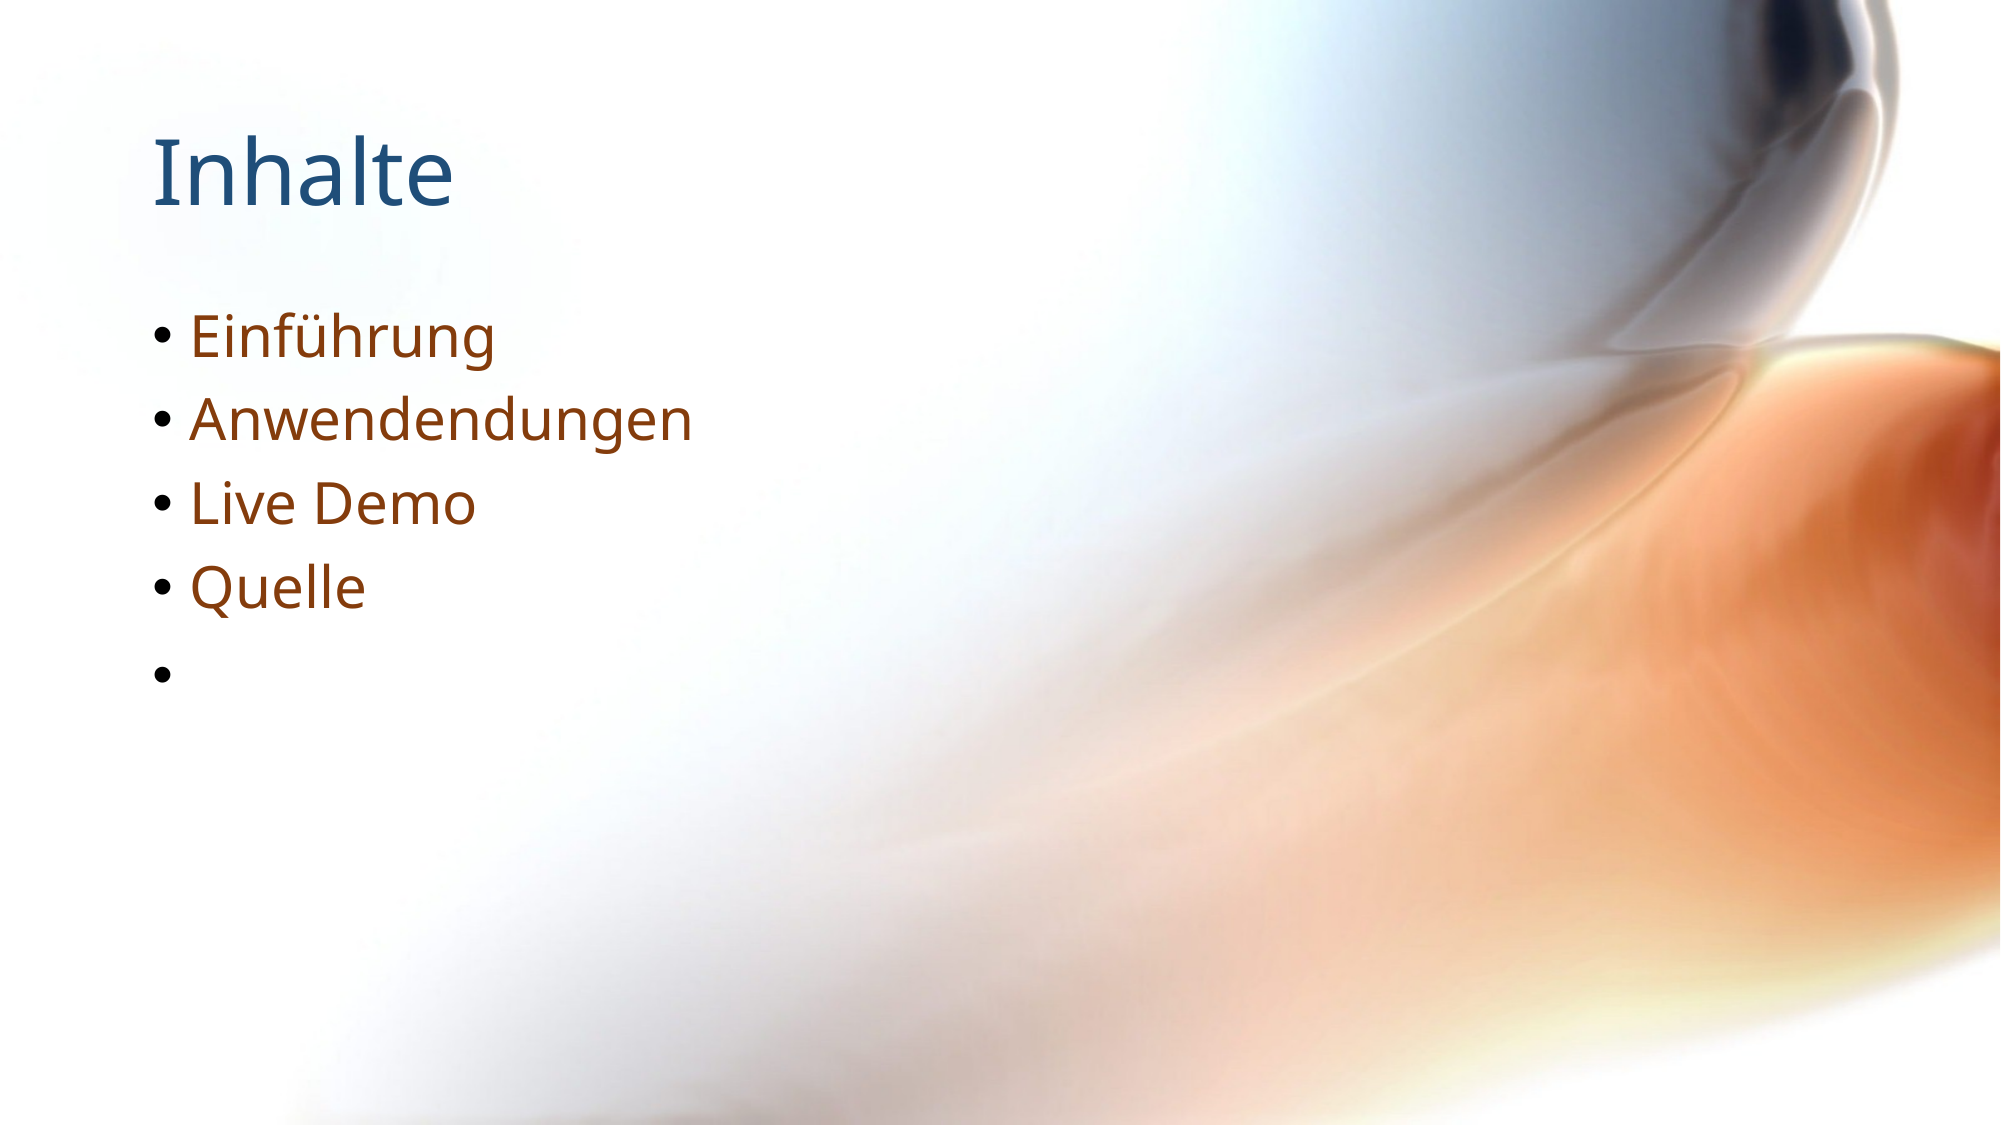

# Inhalte
Einführung
Anwendendungen
Live Demo
Quelle